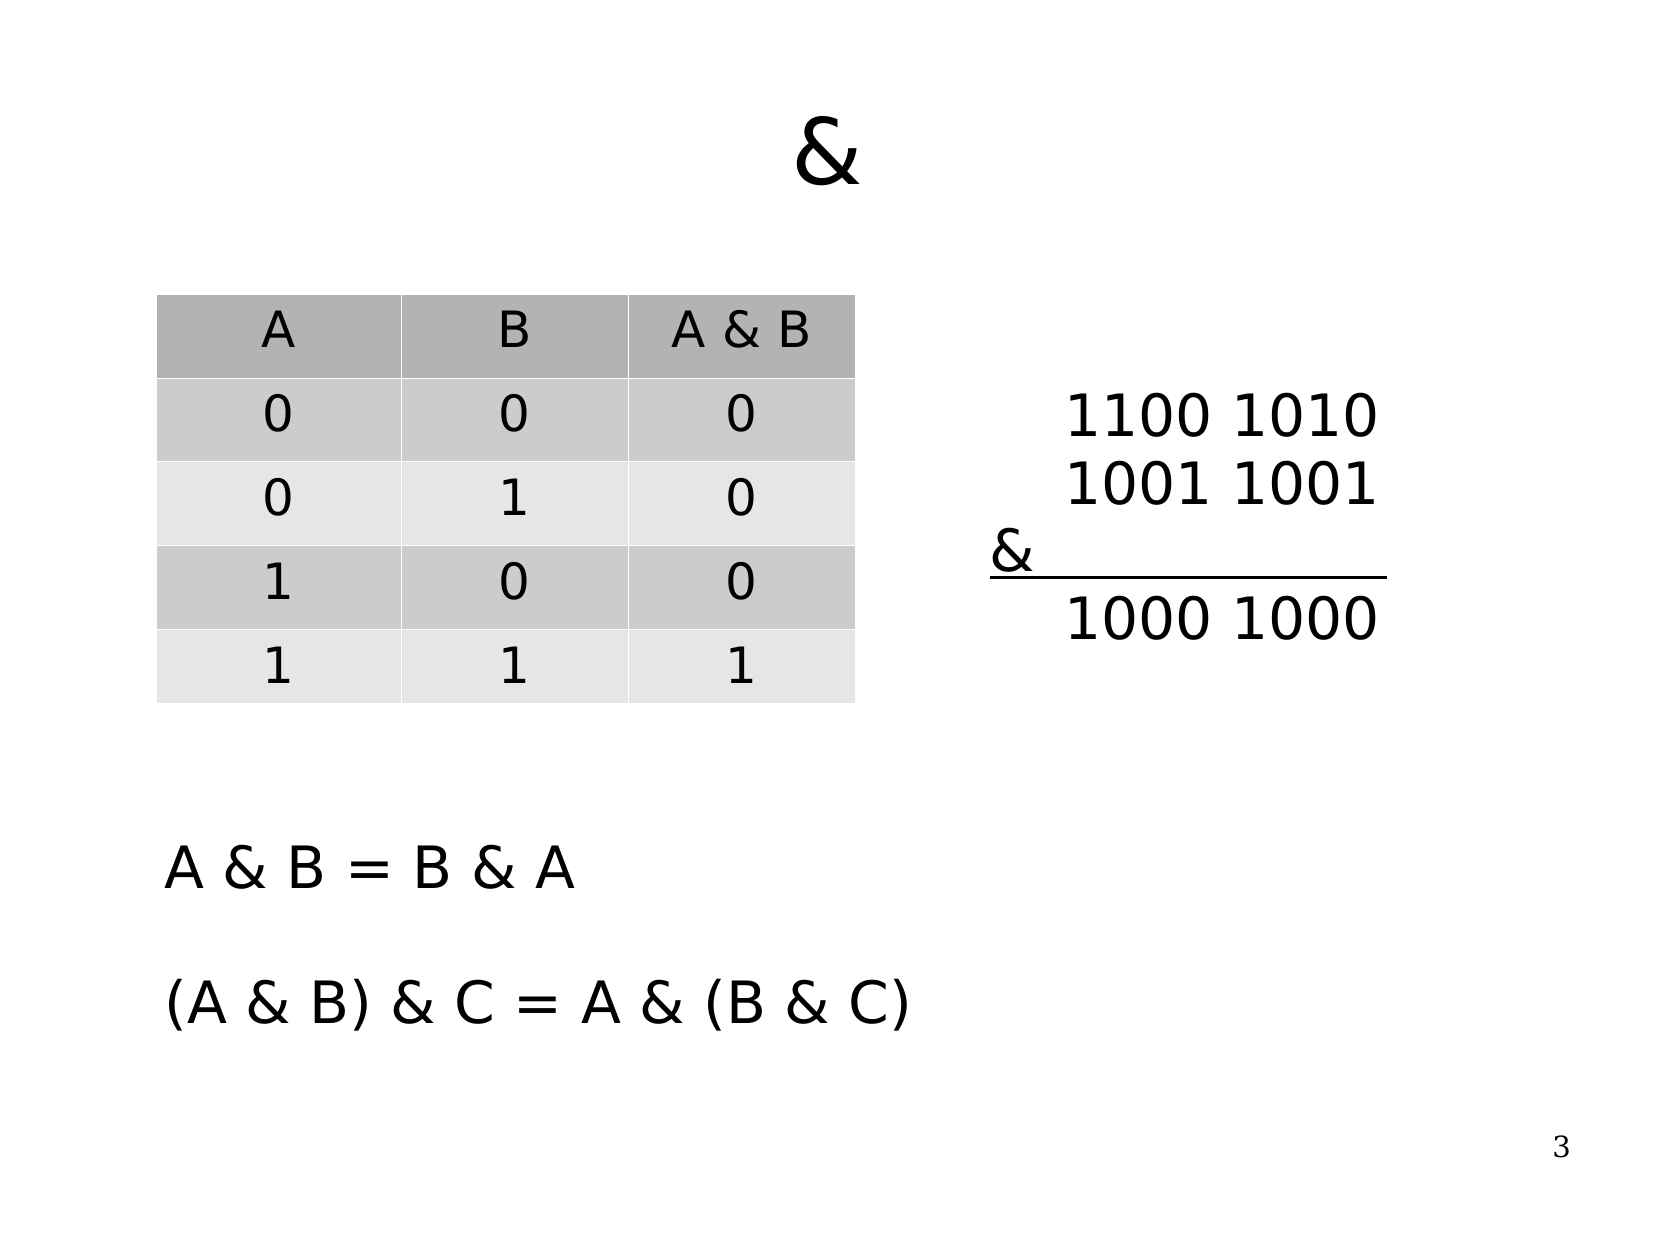

# &
| A | B | A & B |
| --- | --- | --- |
| 0 | 0 | 0 |
| 0 | 1 | 0 |
| 1 | 0 | 0 |
| 1 | 1 | 1 |
	1100 1010
	1001 1001
&
	1000 1000
A & B = B & A
(A & B) & C = A & (B & C)
3